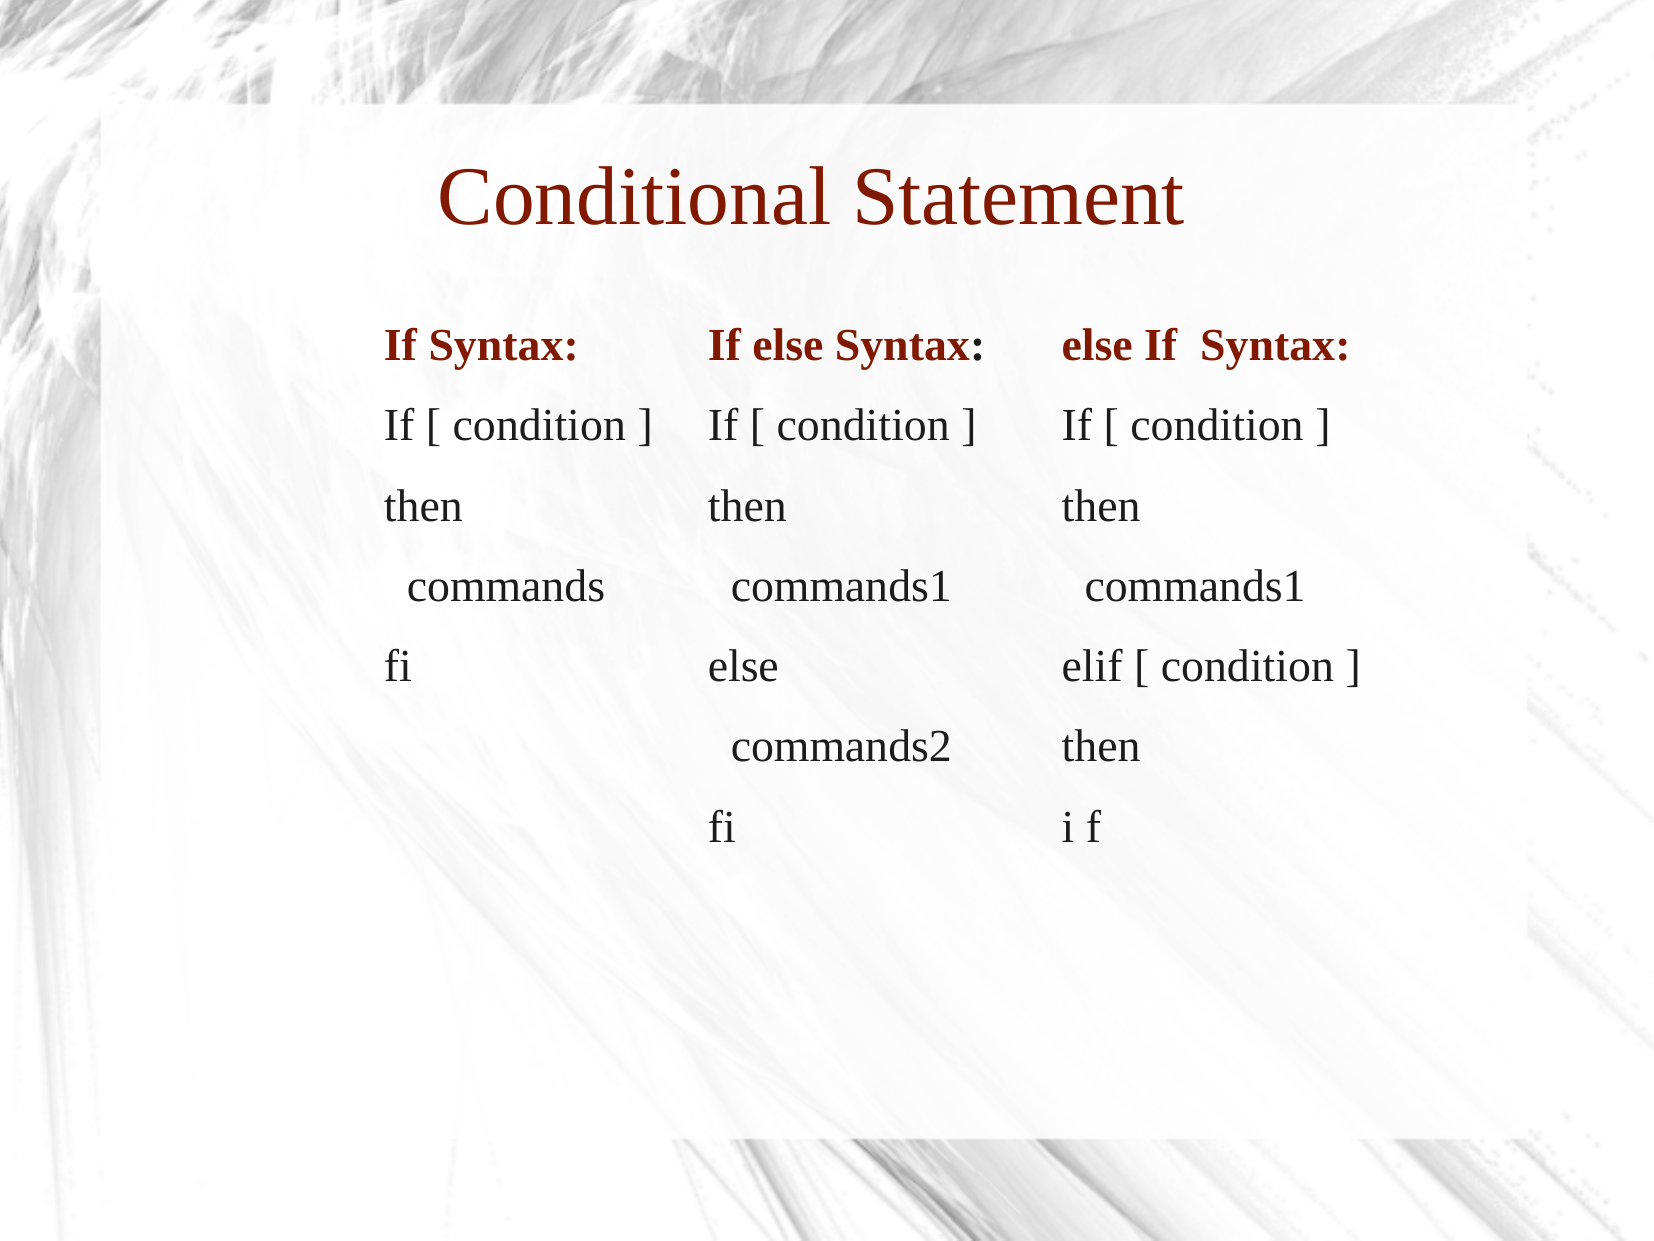

# Conditional Statement
If Syntax:
If [ condition ]
then
 commands
fi
If else Syntax:
If [ condition ]
then
 commands1
else
 commands2
fi
else If Syntax:
If [ condition ]
then
 commands1
elif [ condition ]
then
i f